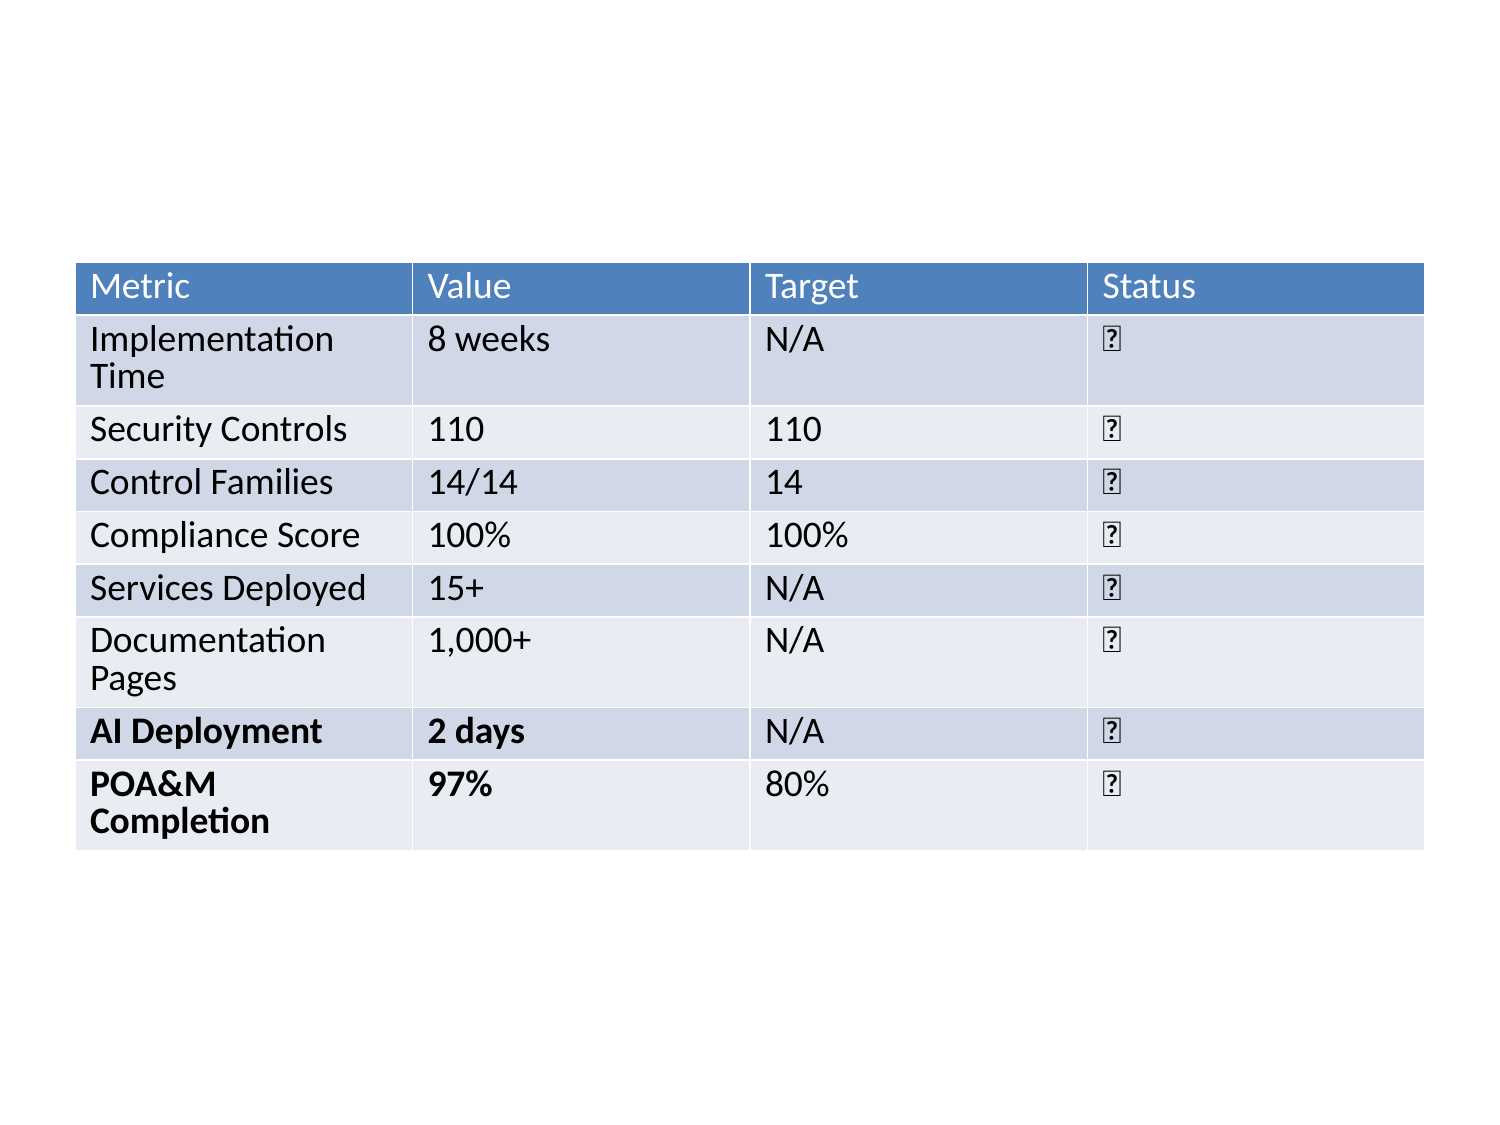

| Metric | Value | Target | Status |
| --- | --- | --- | --- |
| Implementation Time | 8 weeks | N/A | ✅ |
| Security Controls | 110 | 110 | ✅ |
| Control Families | 14/14 | 14 | ✅ |
| Compliance Score | 100% | 100% | ✅ |
| Services Deployed | 15+ | N/A | ✅ |
| Documentation Pages | 1,000+ | N/A | ✅ |
| AI Deployment | 2 days | N/A | ✅ |
| POA&M Completion | 97% | 80% | ✅ |